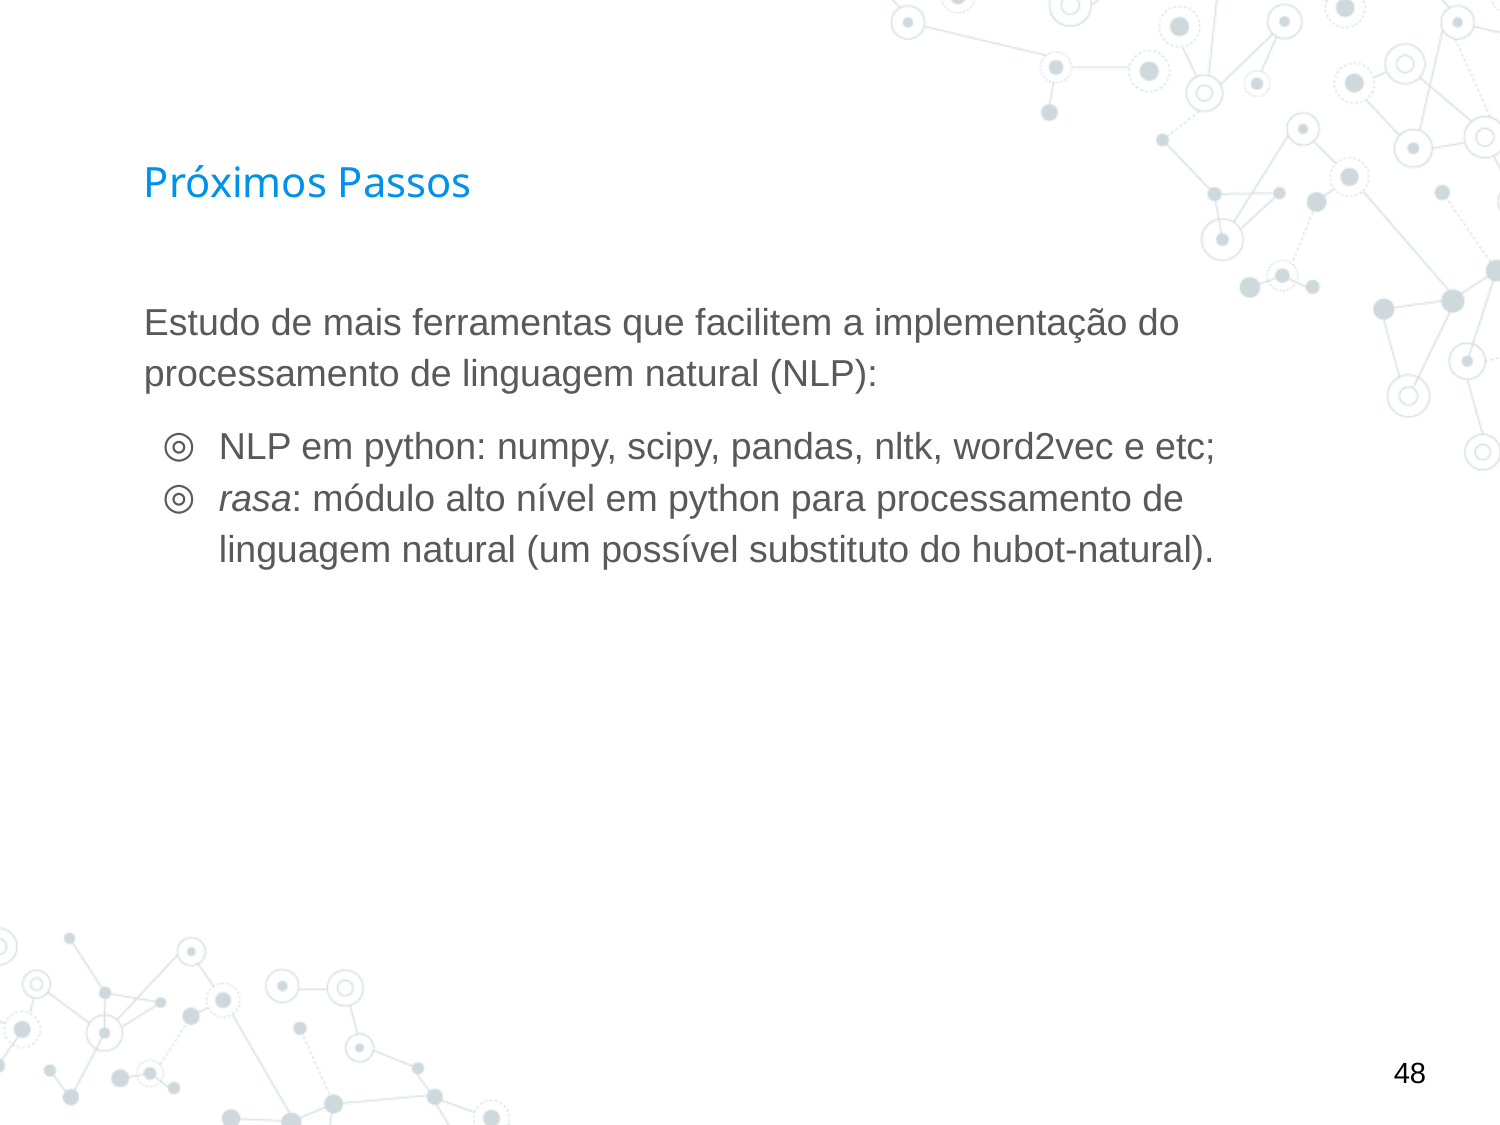

# Próximos Passos
Estudo de mais ferramentas que facilitem a implementação do processamento de linguagem natural (NLP):
NLP em python: numpy, scipy, pandas, nltk, word2vec e etc;
rasa: módulo alto nível em python para processamento de linguagem natural (um possível substituto do hubot-natural).